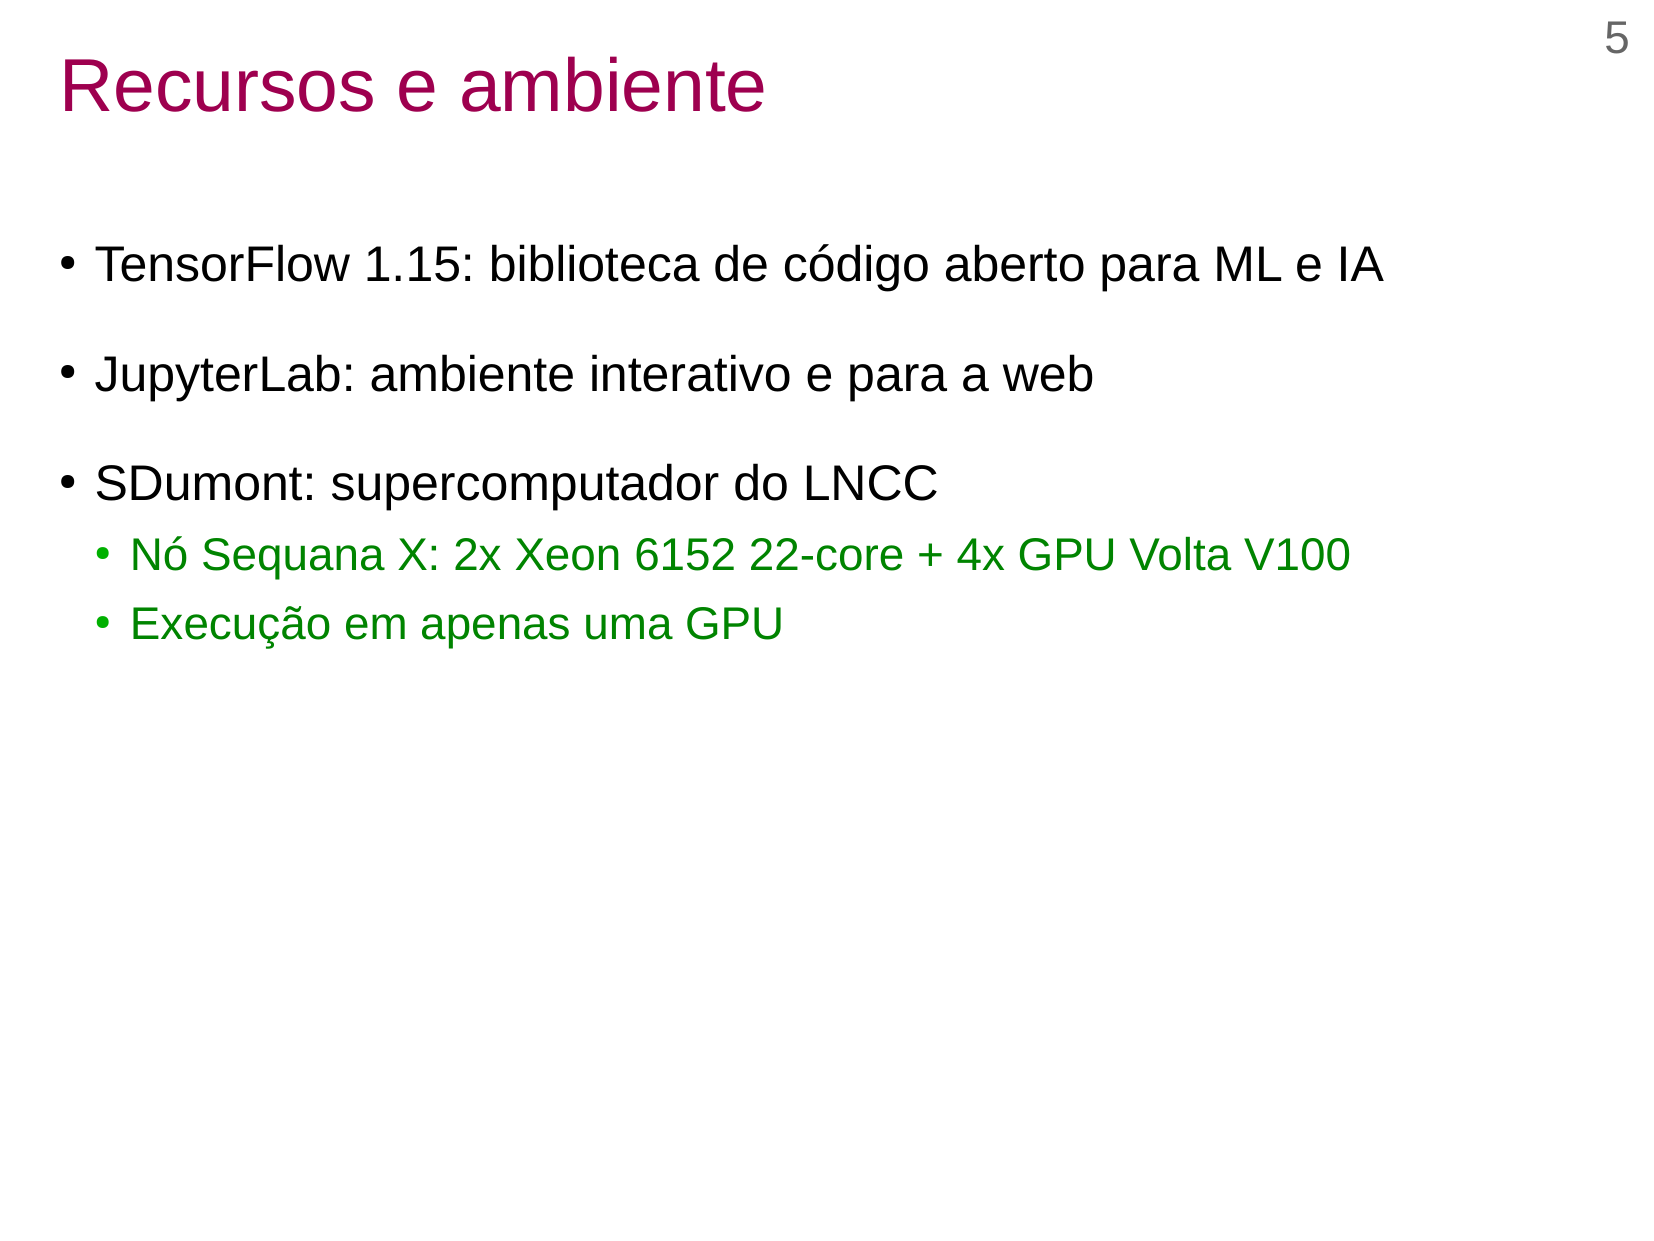

5
# Recursos e ambiente
TensorFlow 1.15: biblioteca de código aberto para ML e IA
JupyterLab: ambiente interativo e para a web
SDumont: supercomputador do LNCC
Nó Sequana X: 2x Xeon 6152 22-core + 4x GPU Volta V100
Execução em apenas uma GPU